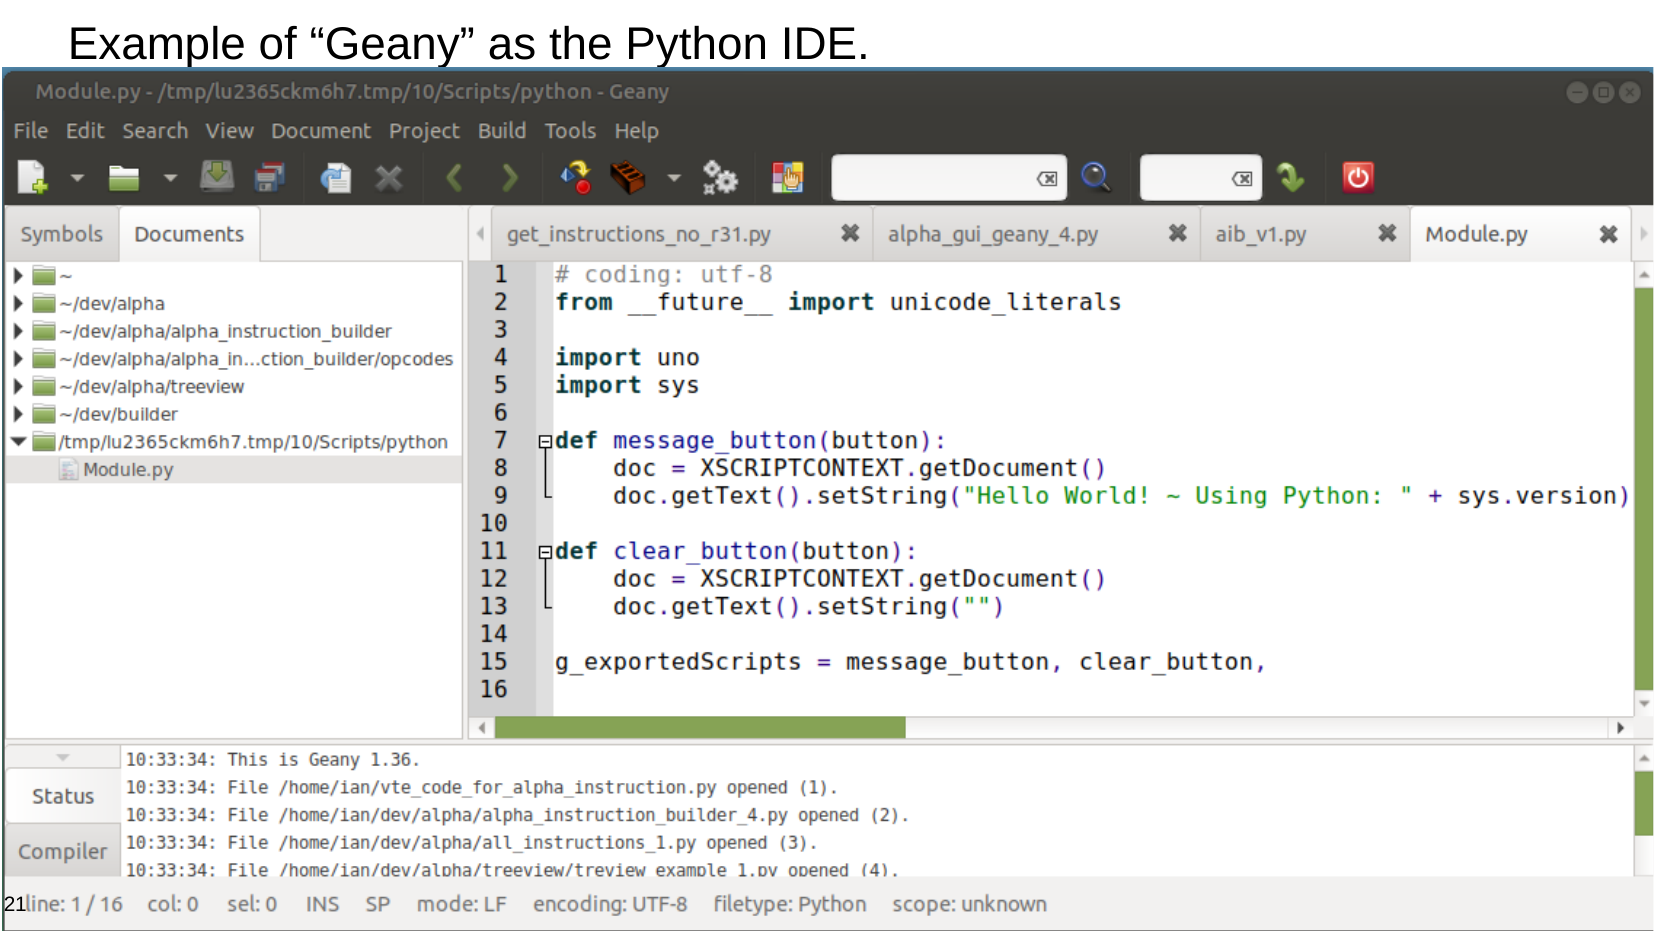

# Example of “Geany” as the Python IDE.